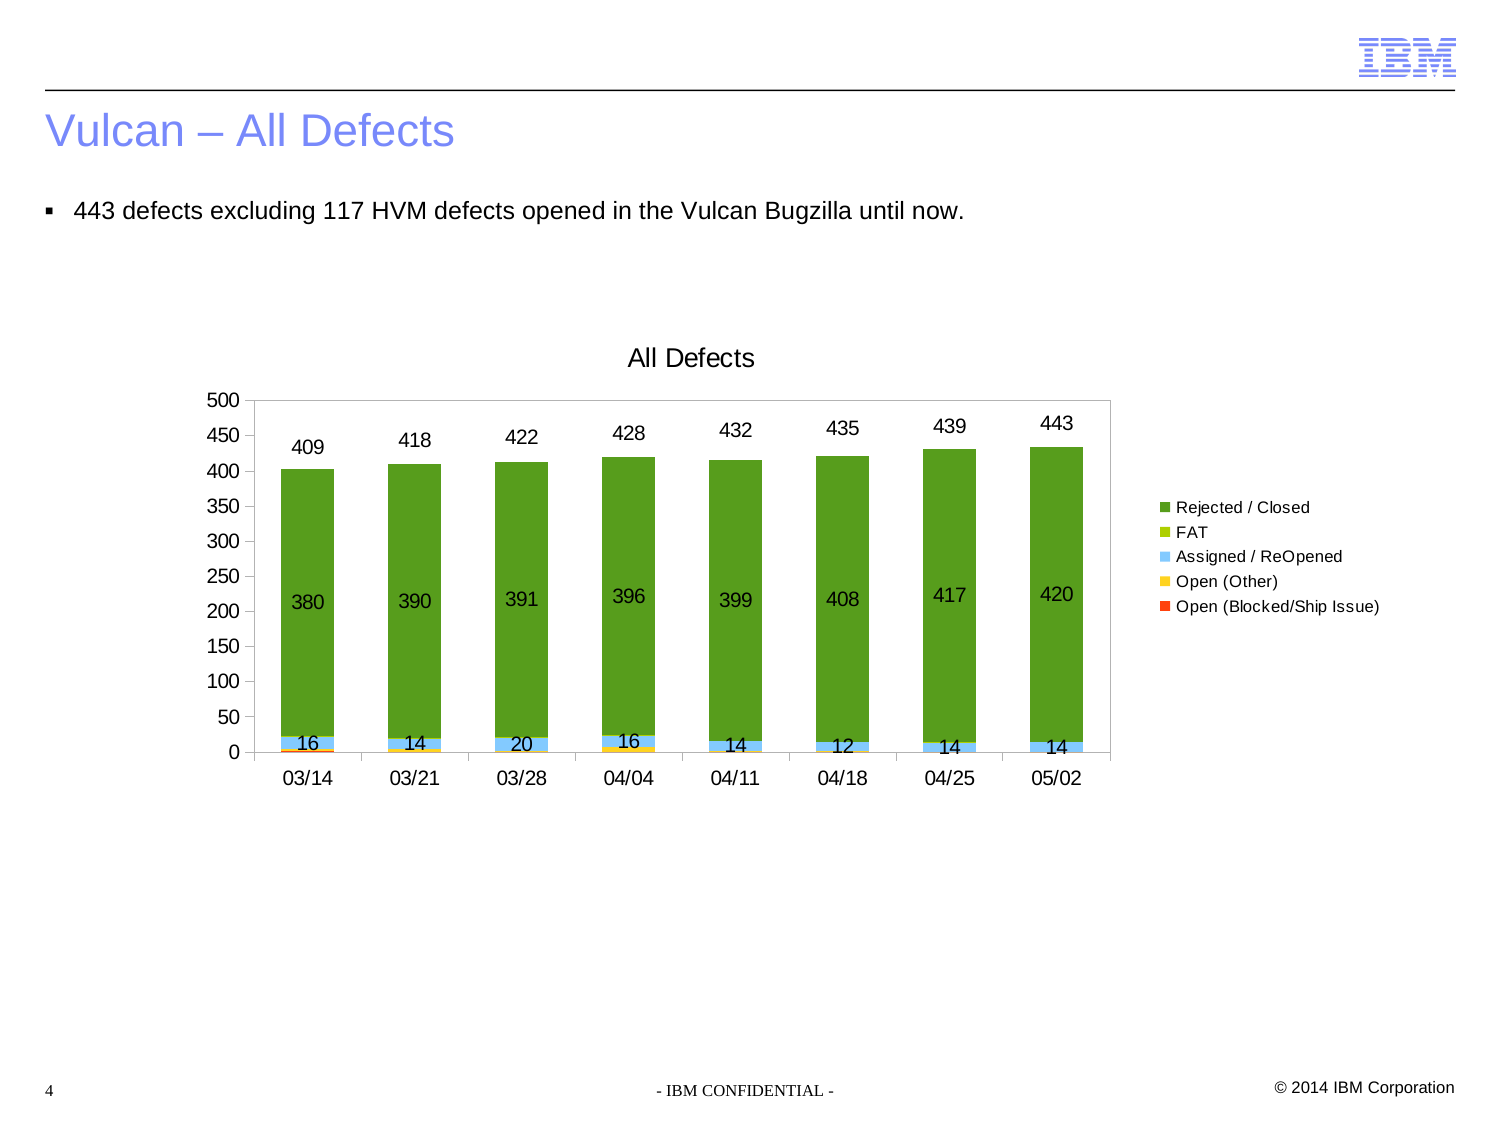

# Vulcan – All Defects
443 defects excluding 117 HVM defects opened in the Vulcan Bugzilla until now.
### Chart: All Defects
| Category | Open (Blocked/Ship Issue) | Open (Other) | Assigned / ReOpened | FAT | Rejected / Closed | |
|---|---|---|---|---|---|---|
| 03/14 | 1.0 | 4.0 | 16.0 | 2.0 | 380.0 | 409.0 |
| 03/21 | 0.0 | 5.0 | 14.0 | 1.0 | 390.0 | 418.0 |
| 03/28 | 0.0 | 1.0 | 20.0 | 1.0 | 391.0 | 422.0 |
| 04/04 | 0.0 | 7.0 | 16.0 | 1.0 | 396.0 | 428.0 |
| 04/11 | 0.0 | 2.0 | 14.0 | 0.0 | 399.0 | 432.0 |
| 04/18 | 0.0 | 2.0 | 12.0 | 0.0 | 408.0 | 435.0 |
| 04/25 | 0.0 | 0.0 | 14.0 | 1.0 | 417.0 | 439.0 |
| 05/02 | 0.0 | 0.0 | 14.0 | 0.0 | 420.0 | 443.0 |4